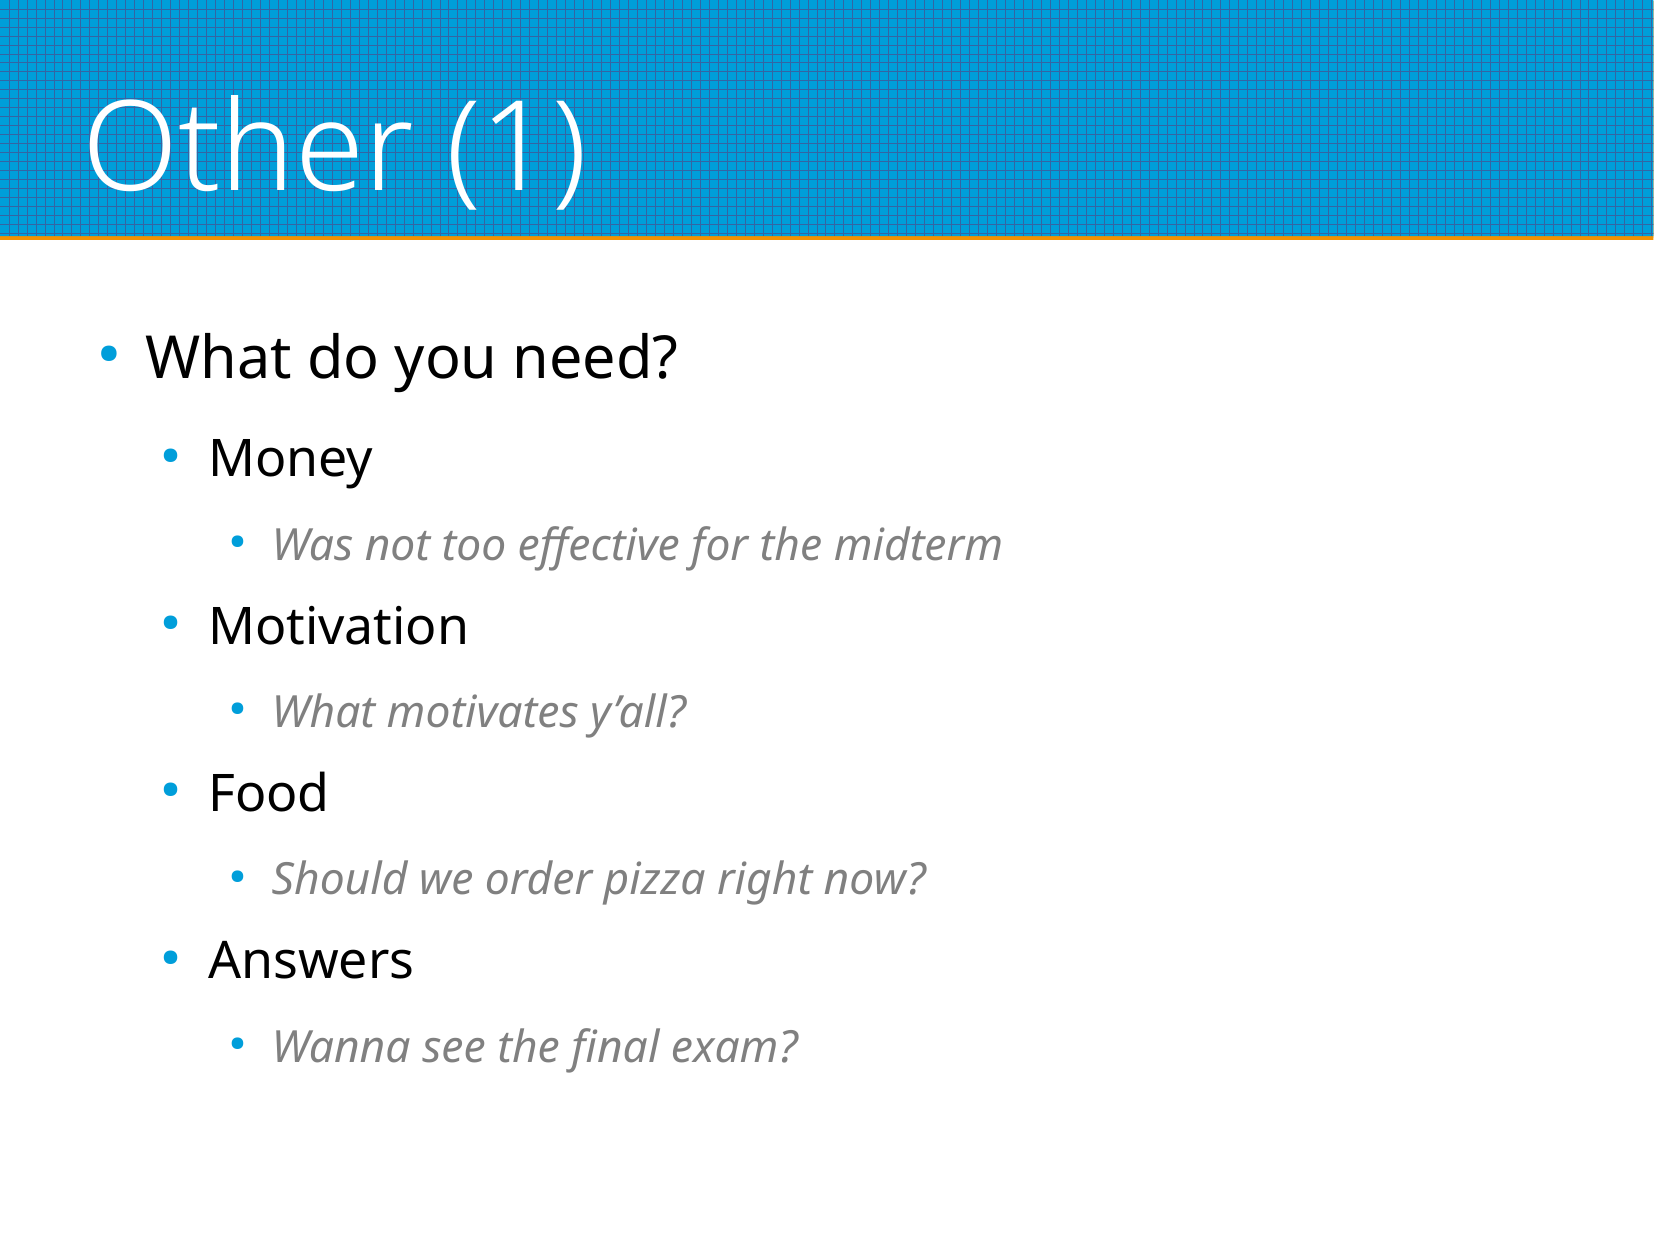

# Other (1)
What do you need?
Money
Was not too effective for the midterm
Motivation
What motivates y’all?
Food
Should we order pizza right now?
Answers
Wanna see the final exam?